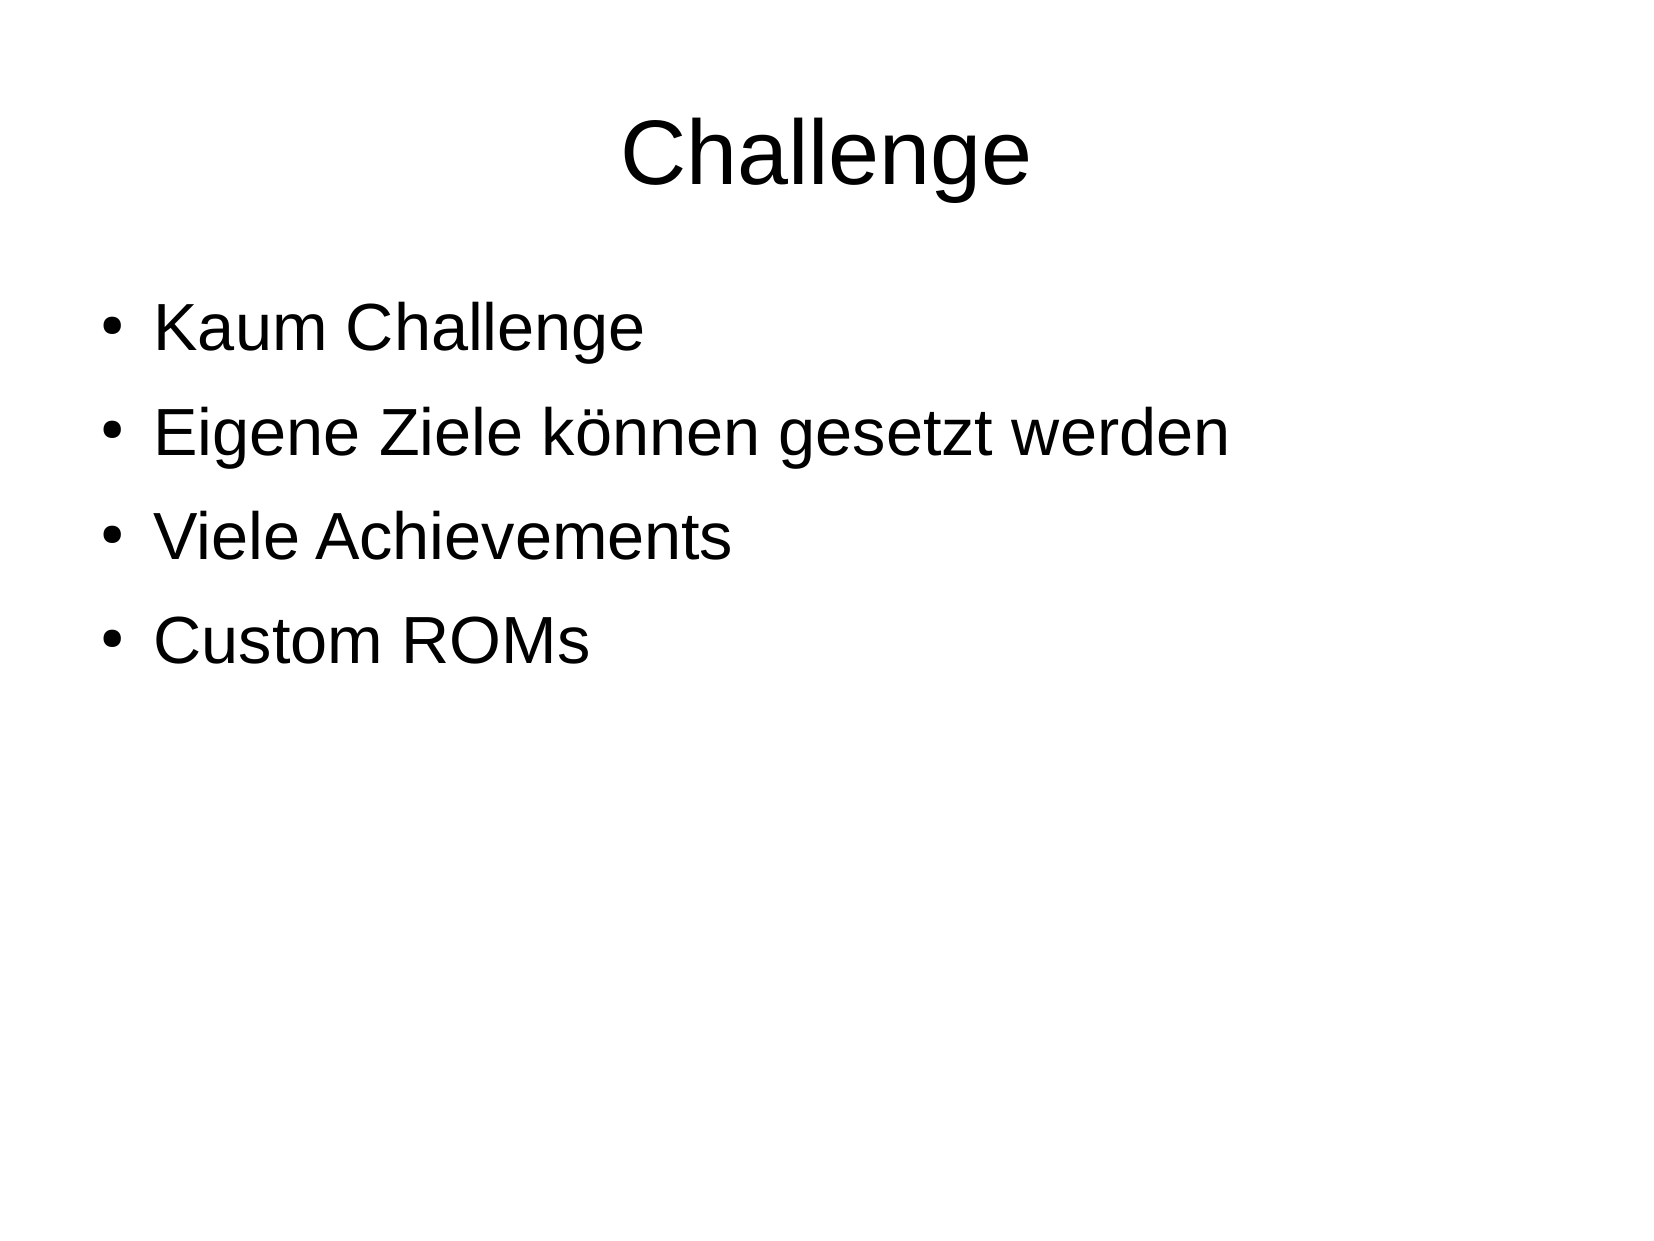

# Challenge
Kaum Challenge
Eigene Ziele können gesetzt werden
Viele Achievements
Custom ROMs